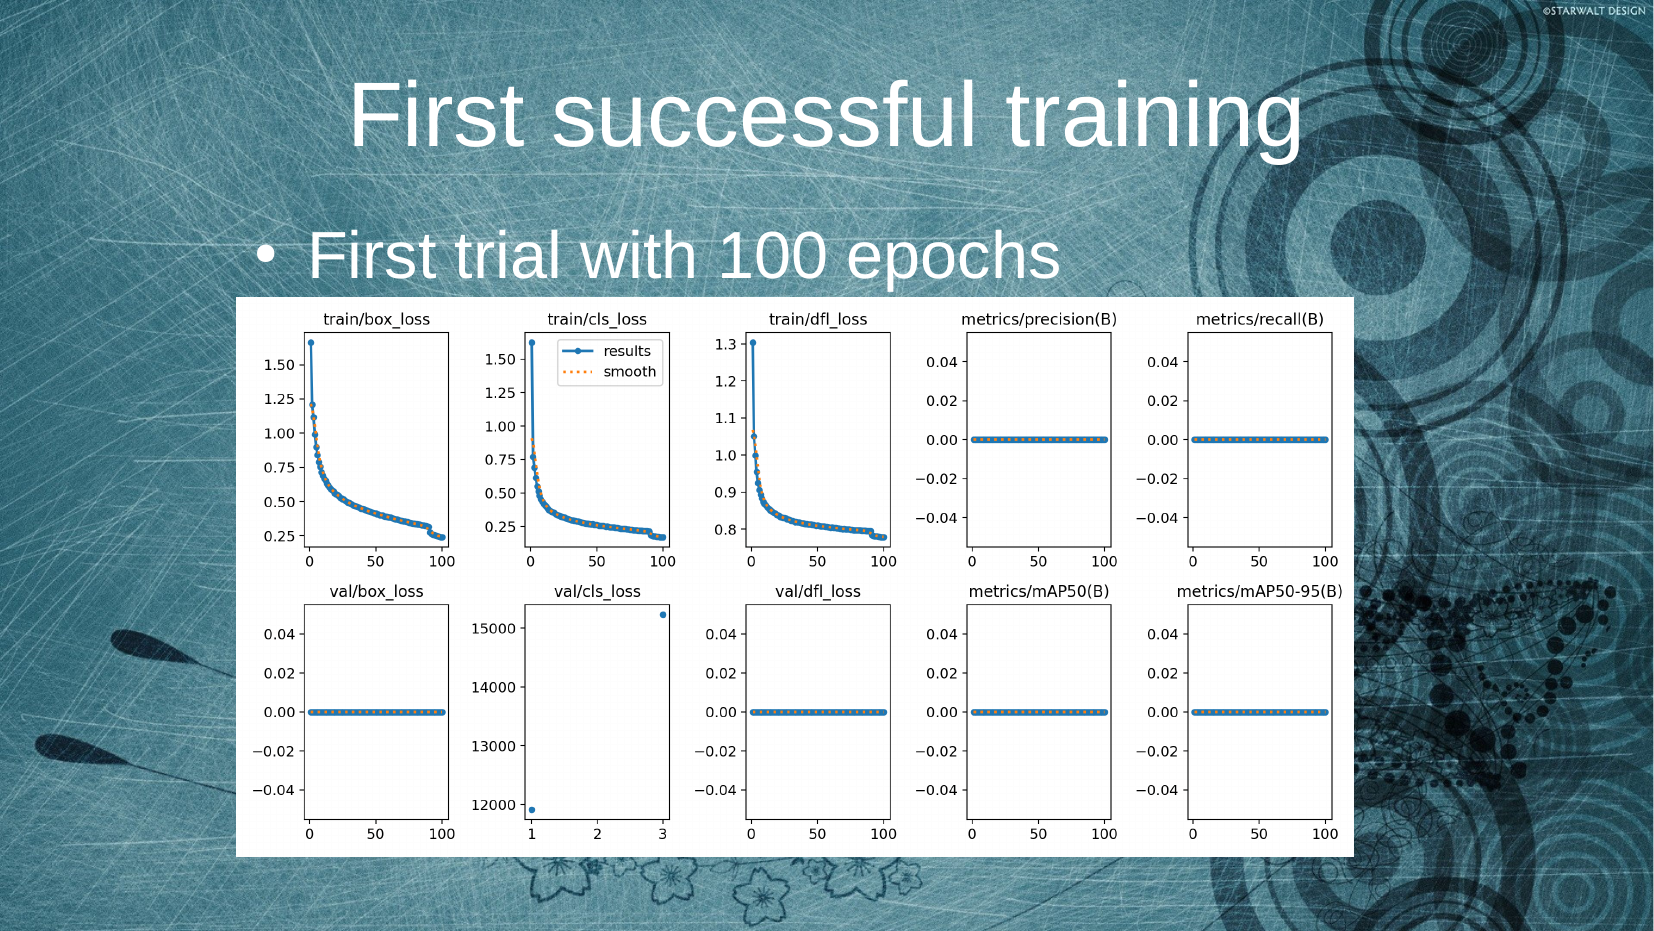

# First successful training
First trial with 100 epochs